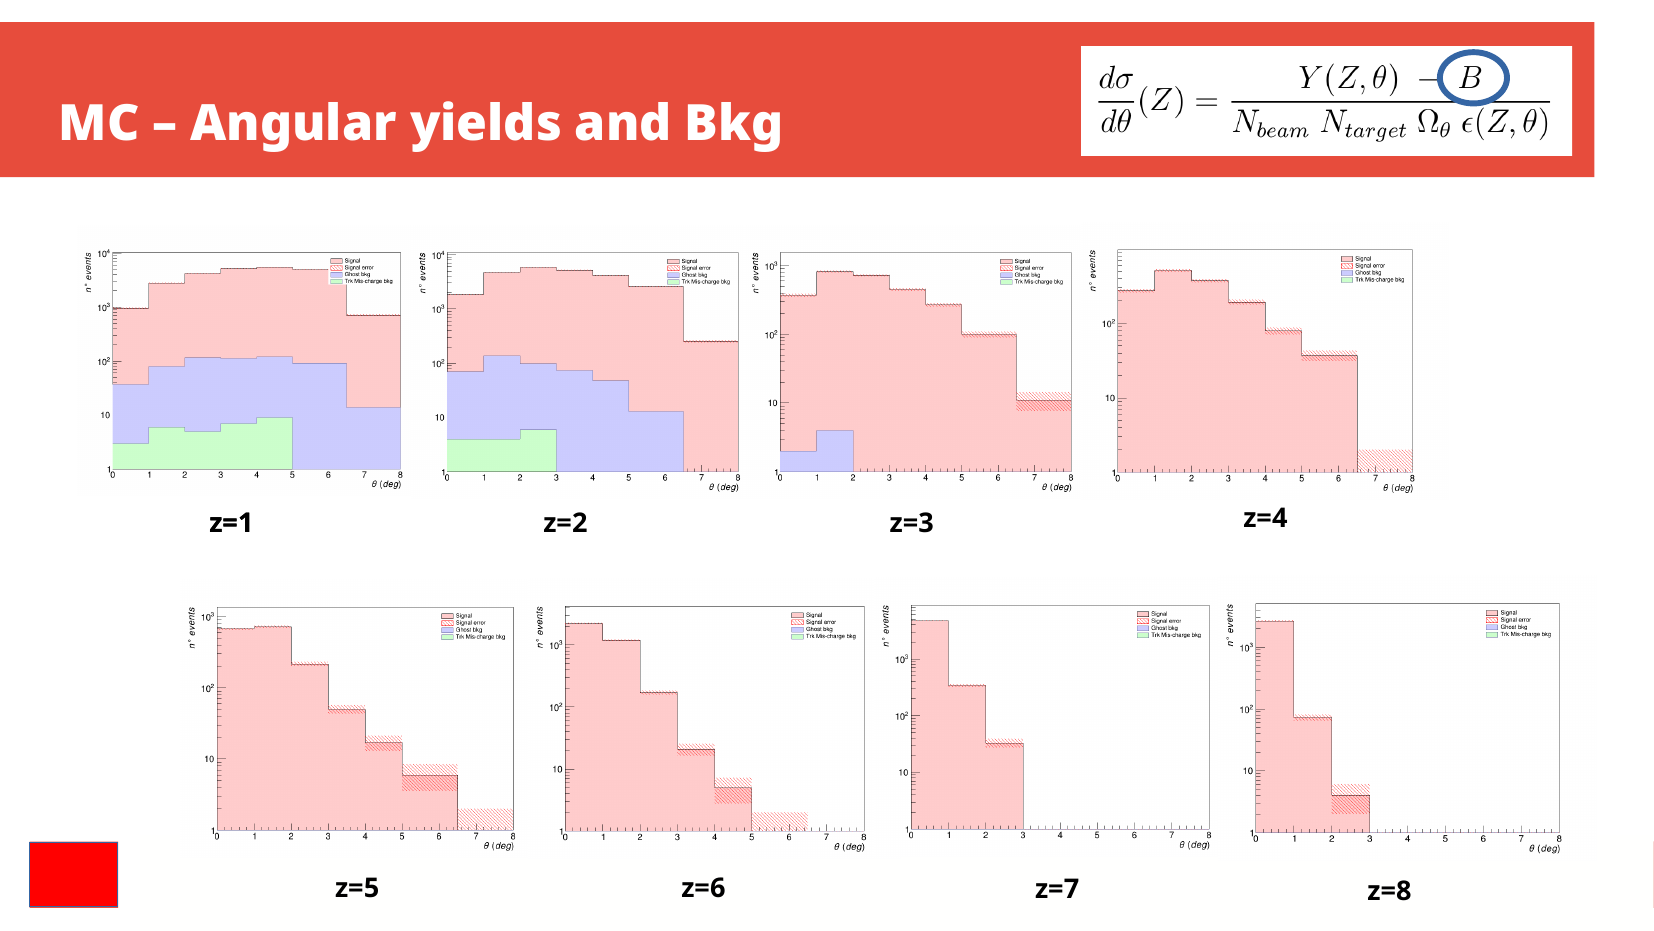

# MC – Angular yields and Bkg
z=4
z=1
z=1
z=2
z=3
58
z=5
z=6
z=7
z=8